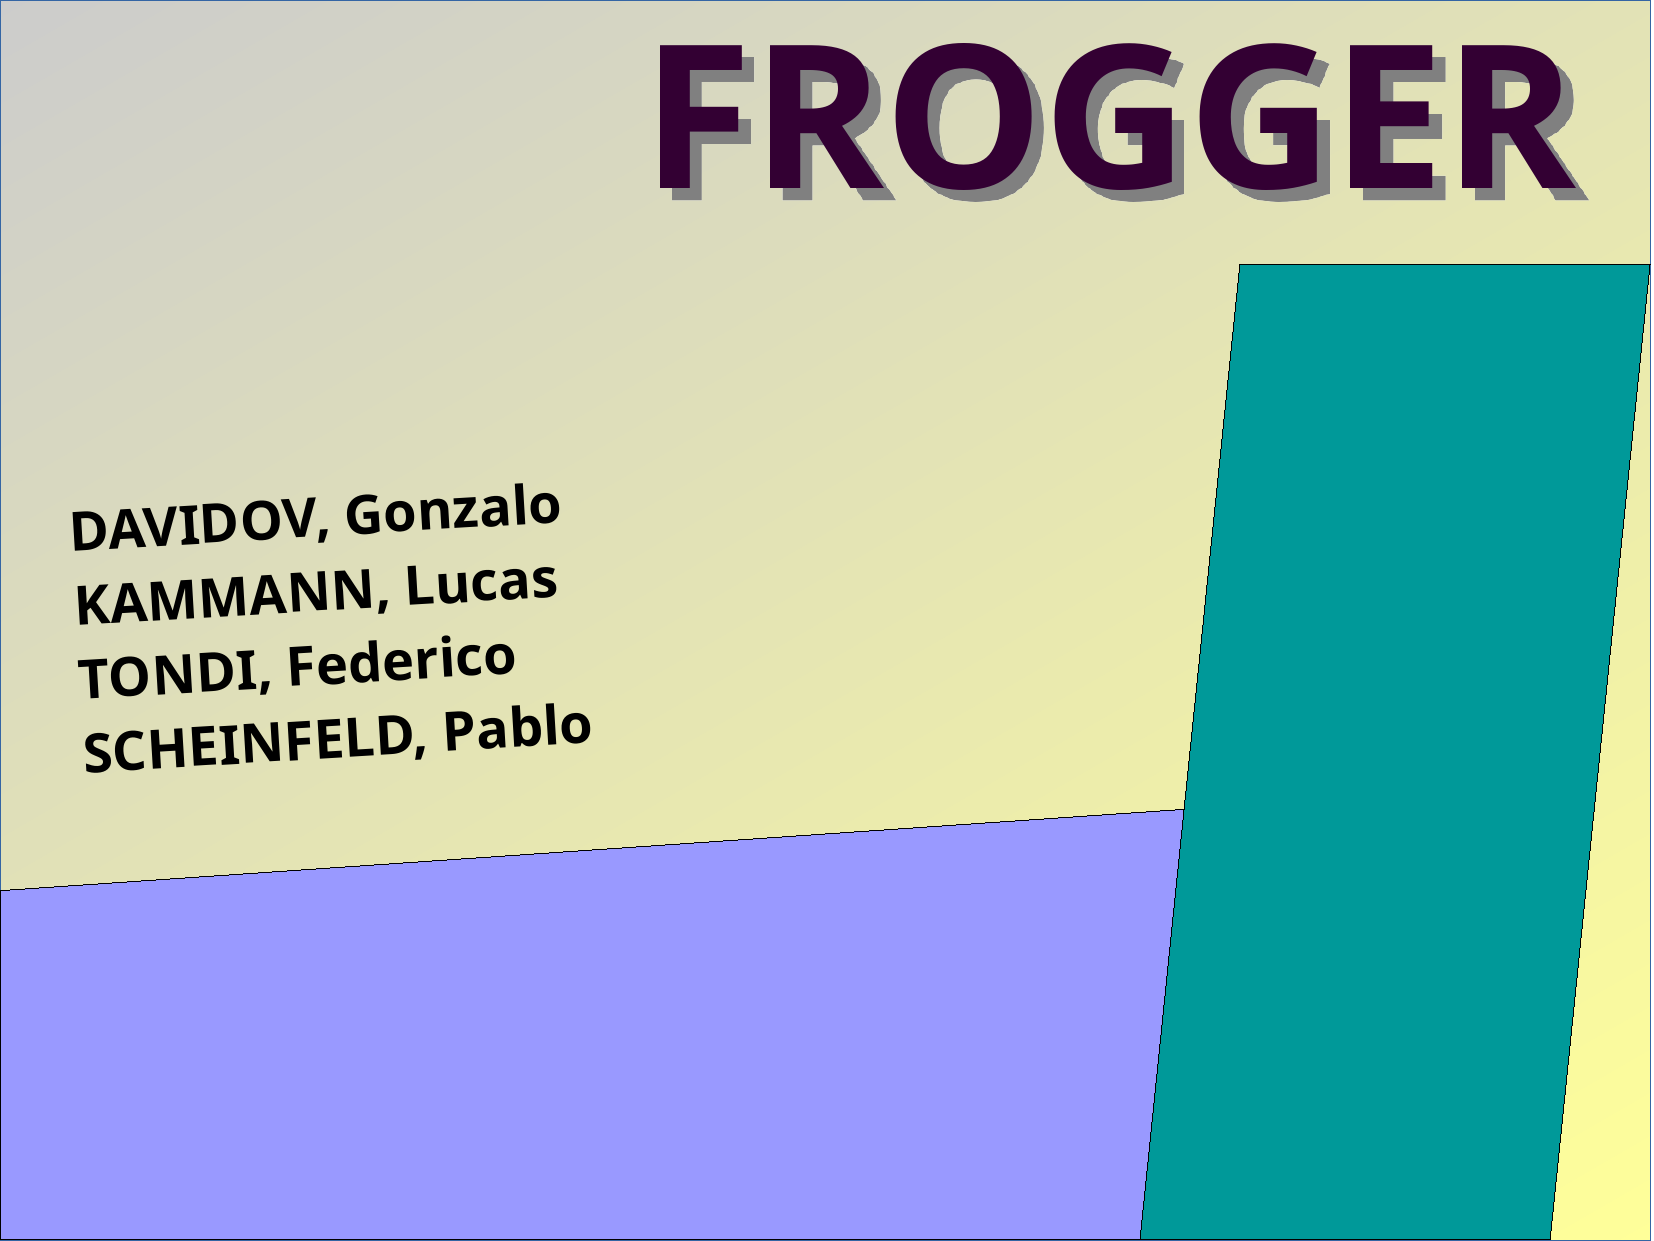

FROGGER
DAVIDOV, Gonzalo
KAMMANN, Lucas
TONDI, Federico
SCHEINFELD, Pablo